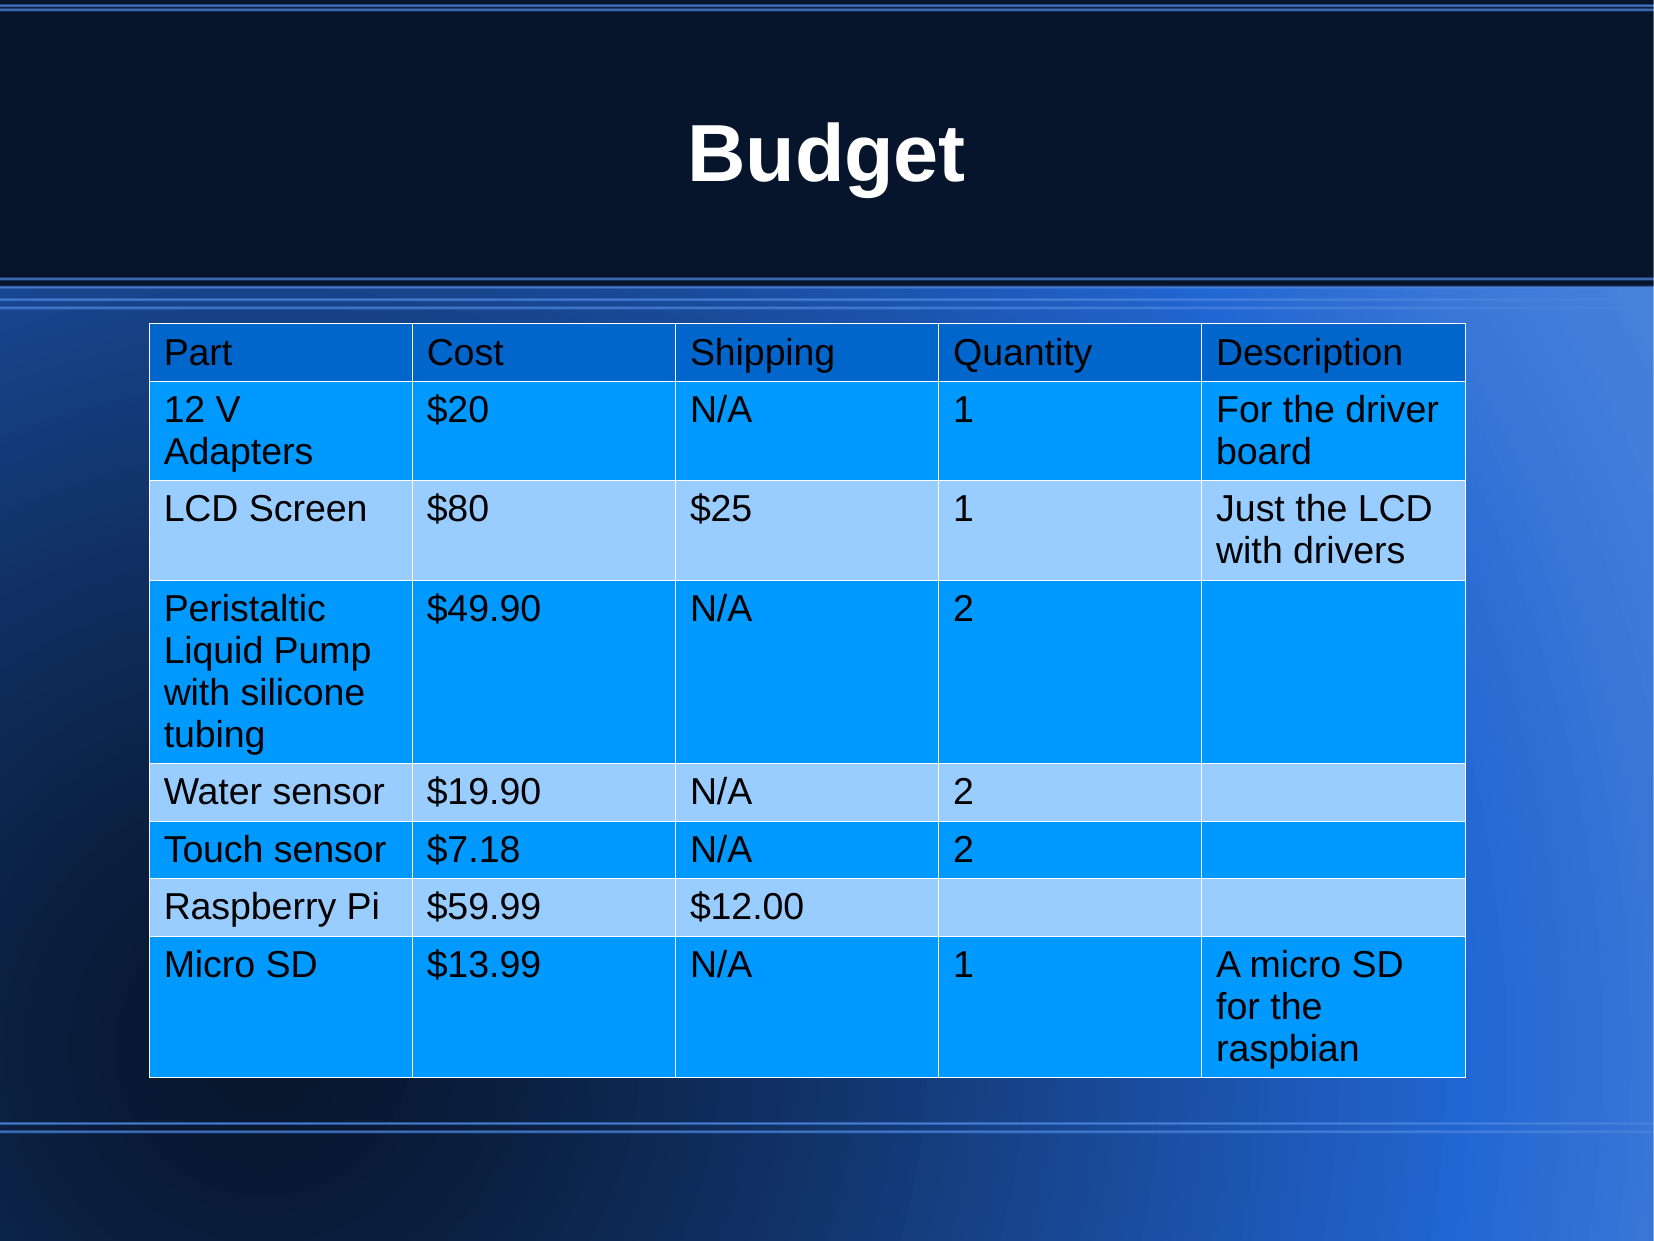

# Budget
| Part | Cost | Shipping | Quantity | Description |
| --- | --- | --- | --- | --- |
| 12 V Adapters | $20 | N/A | 1 | For the driver board |
| LCD Screen | $80 | $25 | 1 | Just the LCD with drivers |
| Peristaltic Liquid Pump with silicone tubing | $49.90 | N/A | 2 | |
| Water sensor | $19.90 | N/A | 2 | |
| Touch sensor | $7.18 | N/A | 2 | |
| Raspberry Pi | $59.99 | $12.00 | | |
| Micro SD | $13.99 | N/A | 1 | A micro SD for the raspbian |